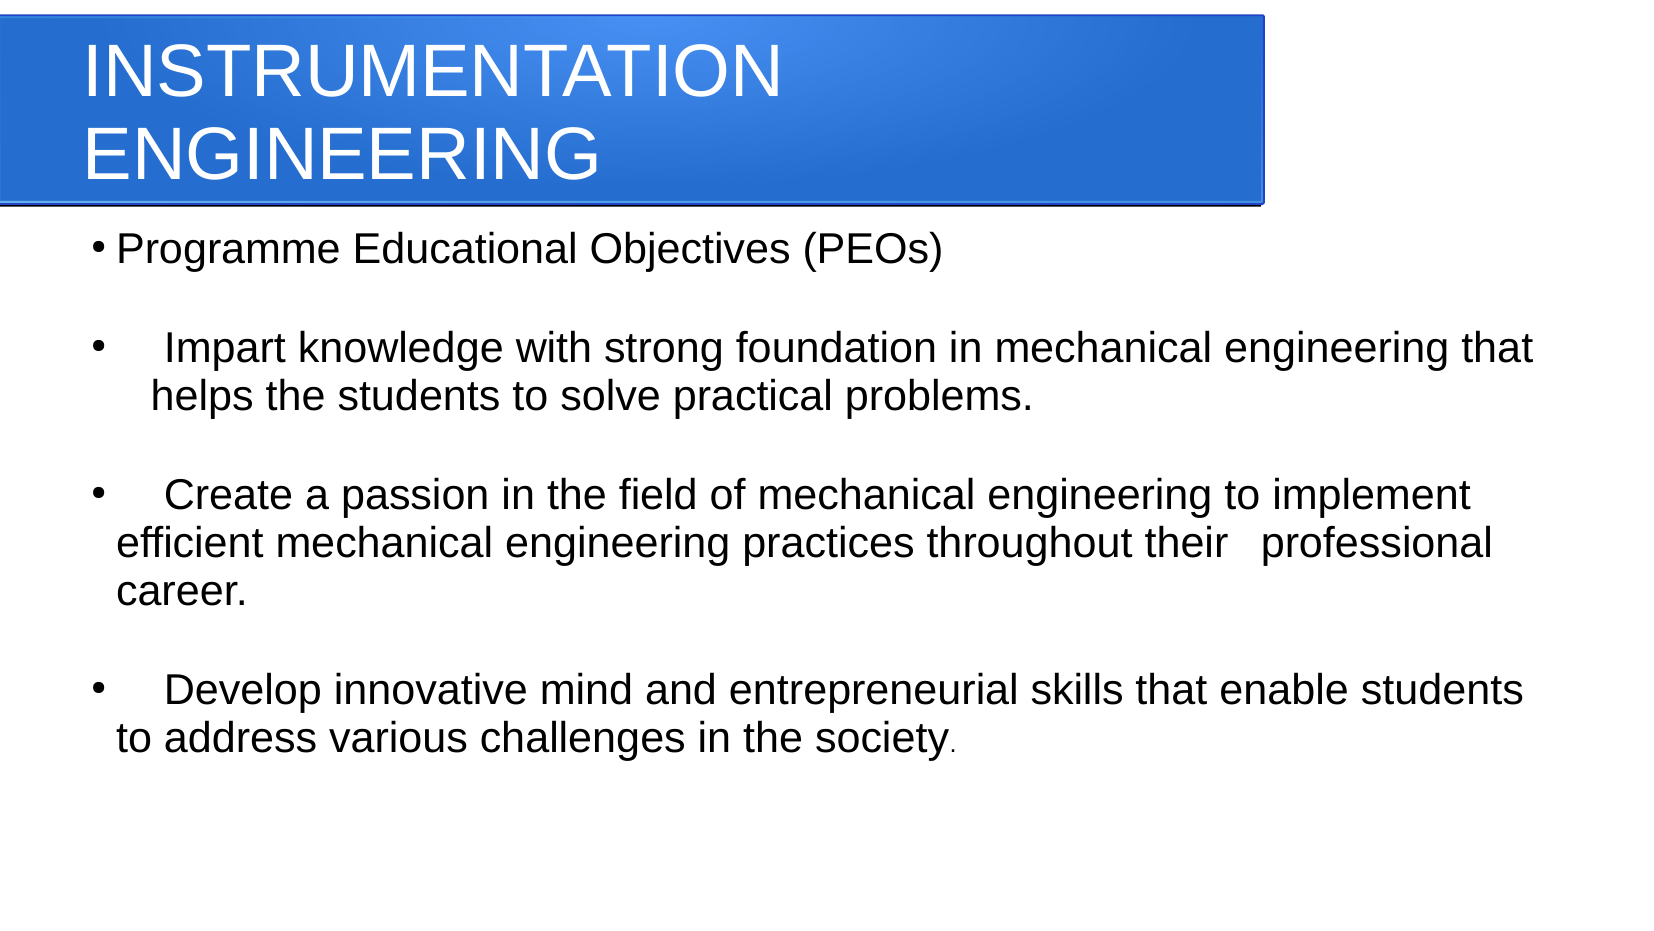

# INSTRUMENTATION ENGINEERING
Programme Educational Objectives (PEOs)
 Impart knowledge with strong foundation in mechanical engineering that 	helps the students to solve practical problems.
 Create a passion in the field of mechanical engineering to implement efficient mechanical engineering practices throughout their 	professional career.
 Develop innovative mind and entrepreneurial skills that enable students to address various challenges in the society.